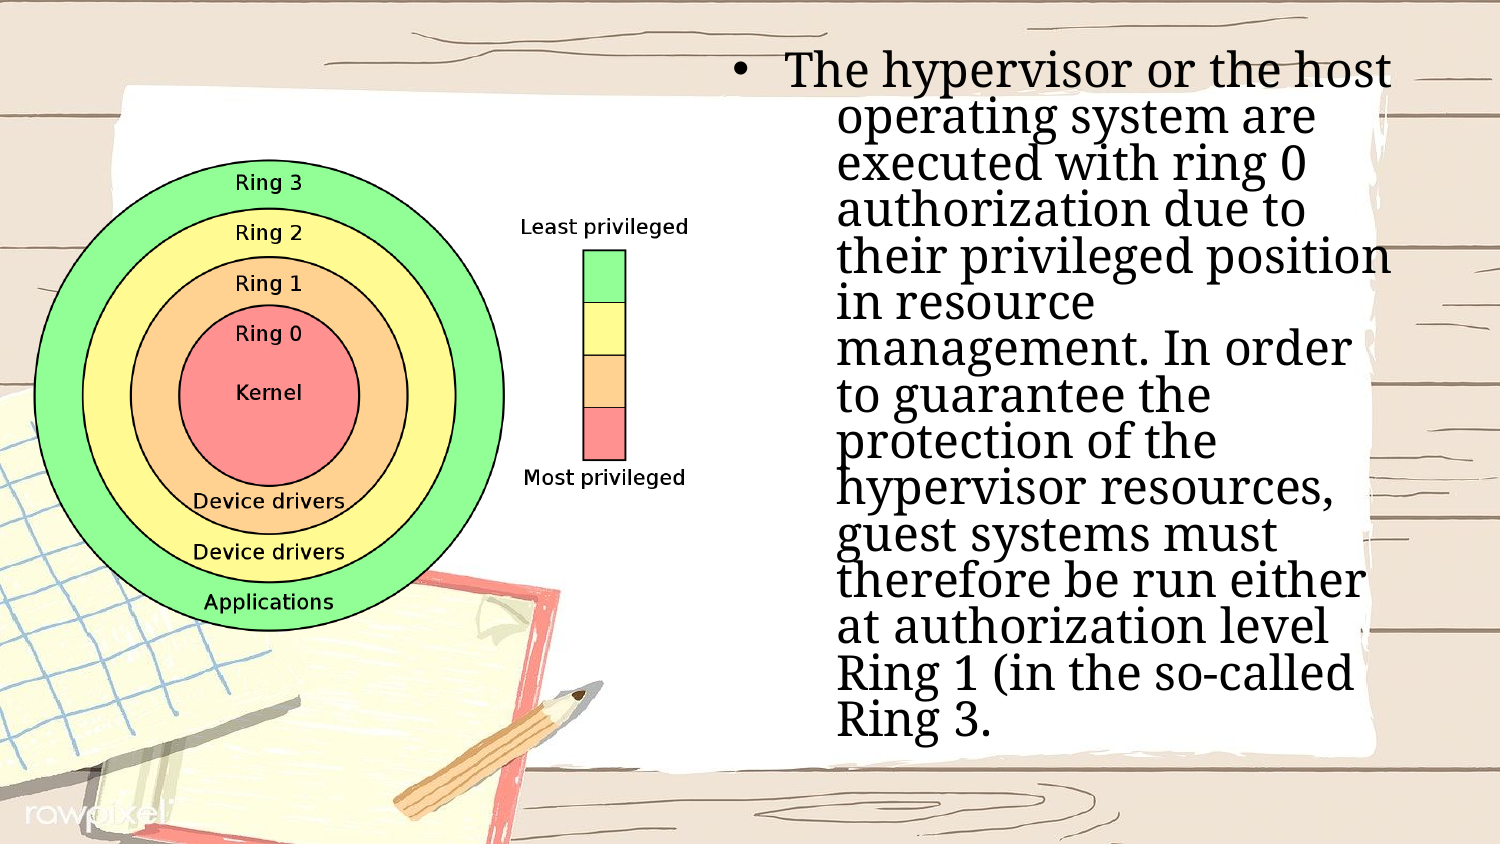

# The hypervisor or the host operating system are executed with ring 0 authorization due to their privileged position in resource management. In order to guarantee the protection of the hypervisor resources, guest systems must therefore be run either at authorization level Ring 1 (in the so-called Ring 3.